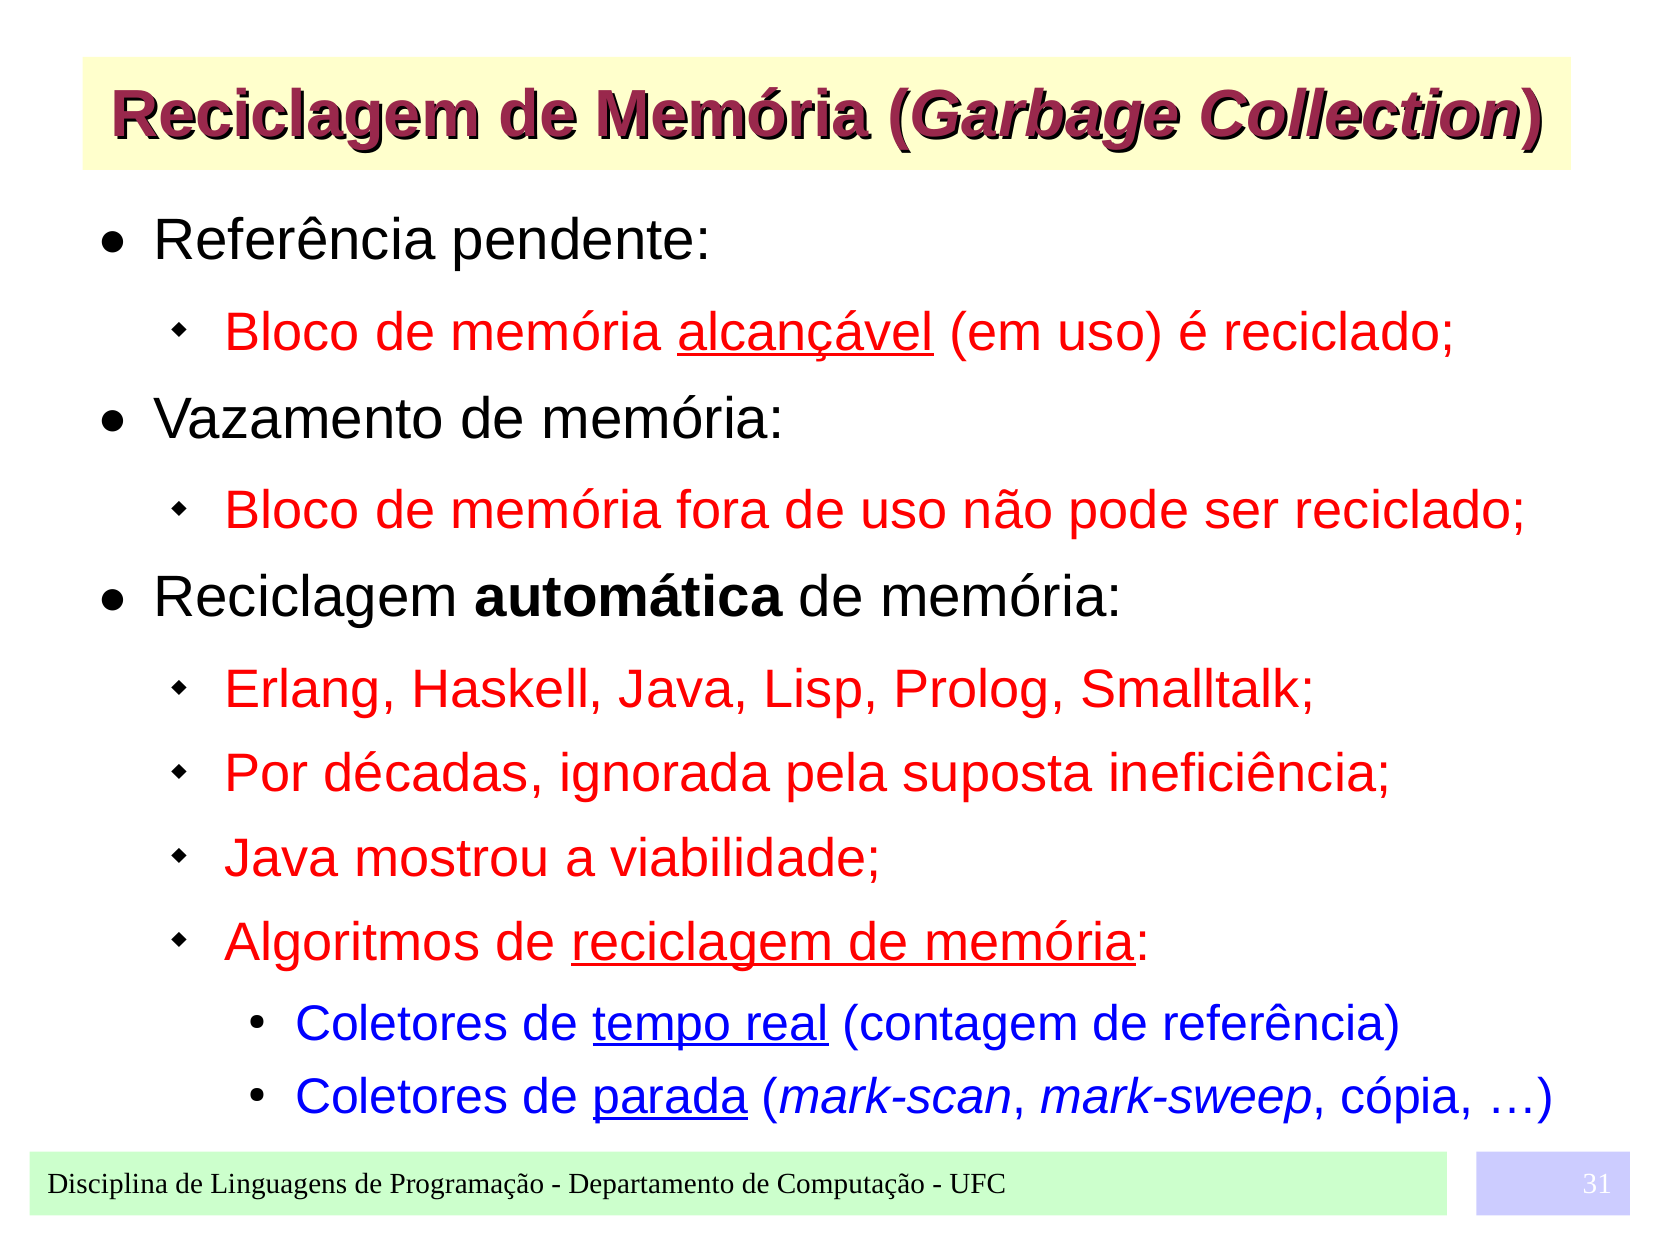

# Reciclagem de Memória (Garbage Collection)
Referência pendente:
Bloco de memória alcançável (em uso) é reciclado;
Vazamento de memória:
Bloco de memória fora de uso não pode ser reciclado;
Reciclagem automática de memória:
Erlang, Haskell, Java, Lisp, Prolog, Smalltalk;
Por décadas, ignorada pela suposta ineficiência;
Java mostrou a viabilidade;
Algoritmos de reciclagem de memória:
Coletores de tempo real (contagem de referência)
Coletores de parada (mark-scan, mark-sweep, cópia, …)
Disciplina de Linguagens de Programação - Departamento de Computação - UFC
31